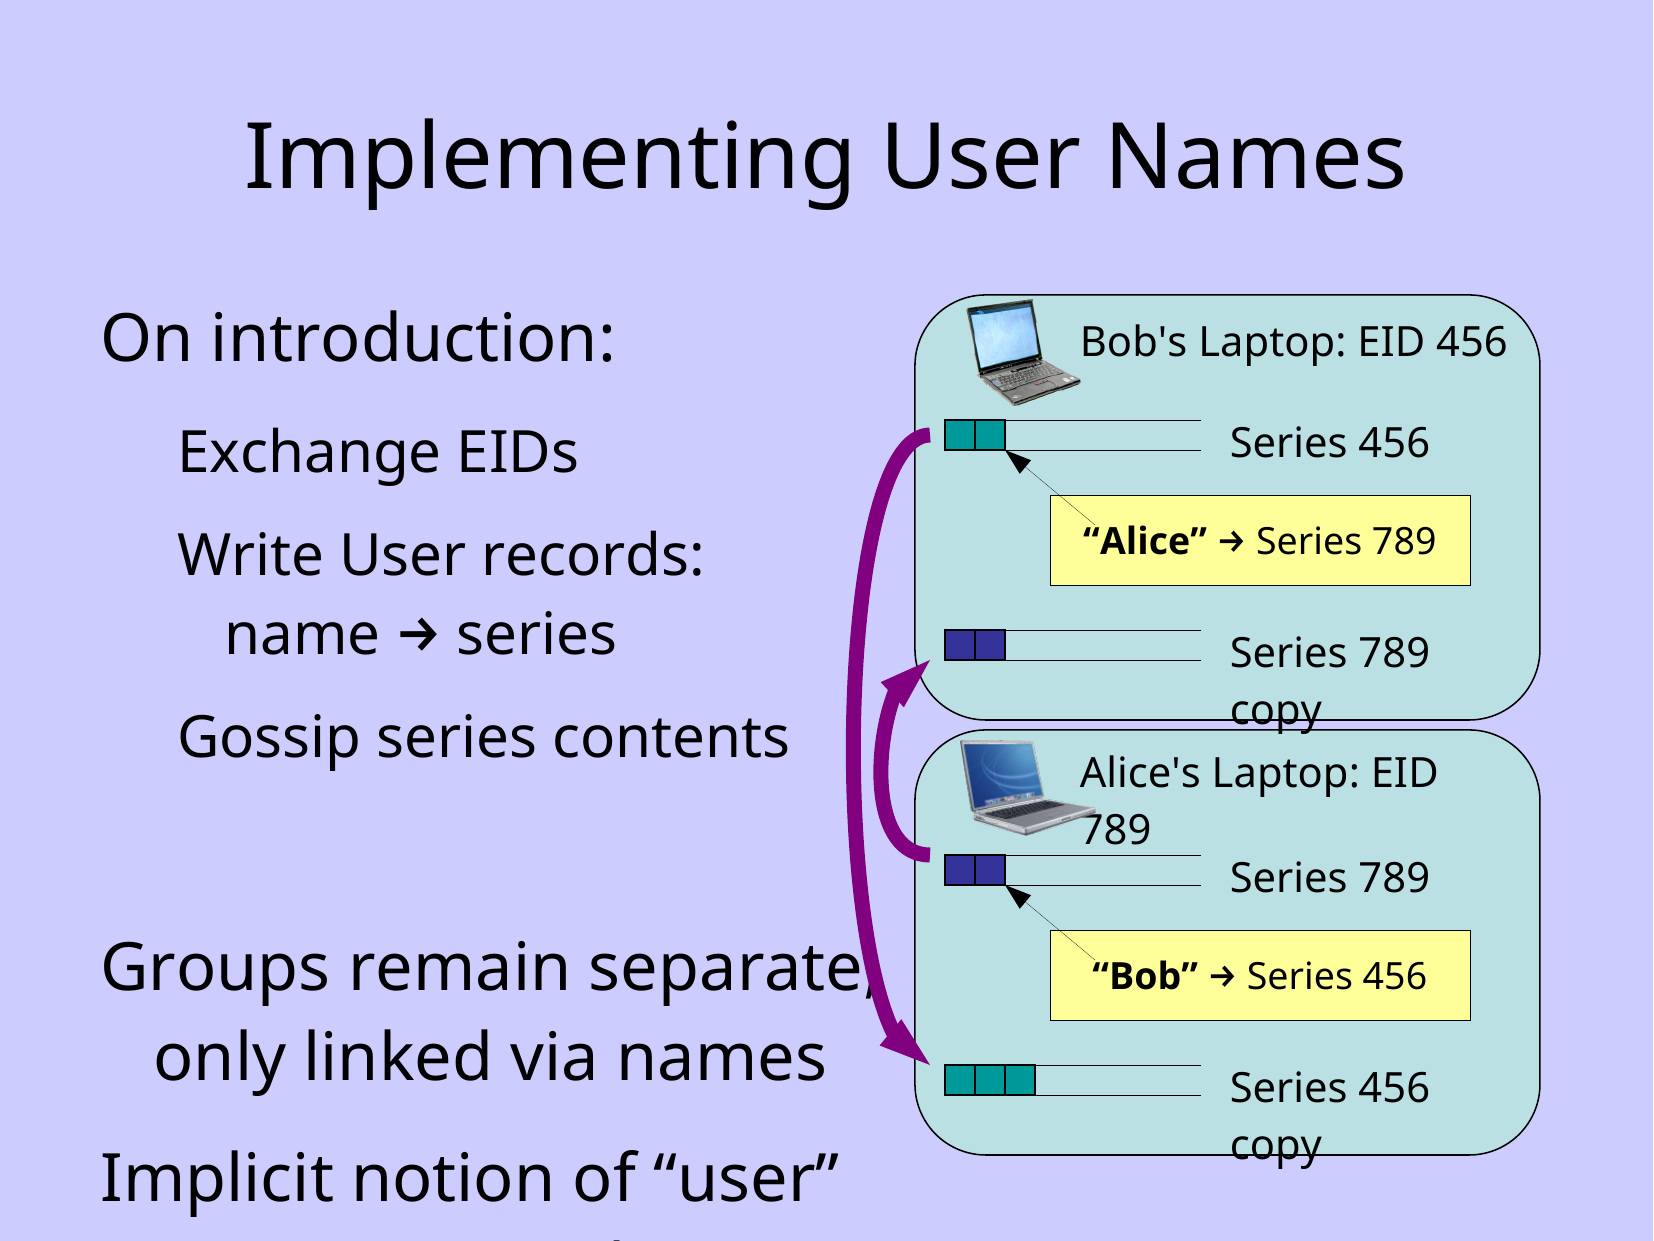

# Implementing User Names
On introduction:
Exchange EIDs
Write User records:
name → series
Gossip series contents
Groups remain separate,
only linked via names
Implicit notion of “user”
 no per-user keys
Bob's Laptop: EID 456
Series 456
“Alice” → Series 789
“Bob” → Series 456
Series 789 copy
Series 456 copy
Alice's Laptop: EID 789
Series 789